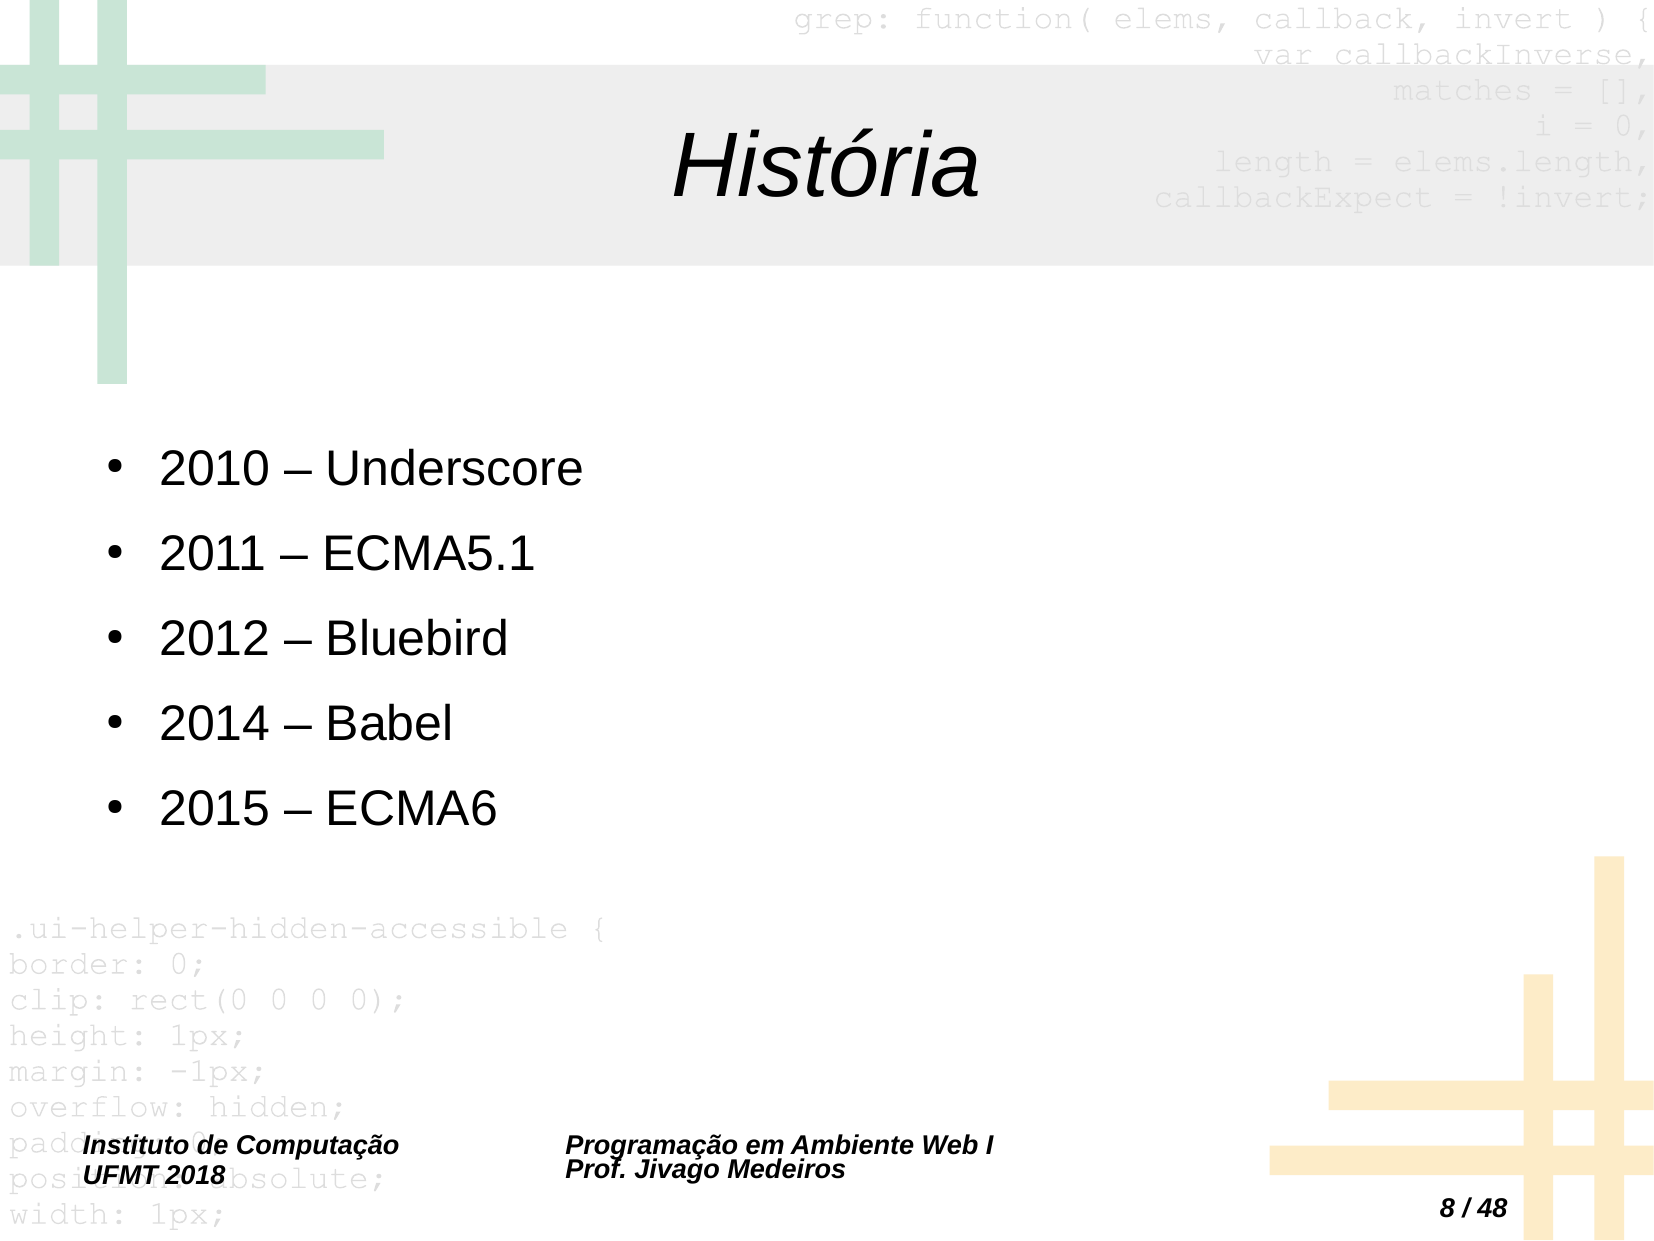

# História
2010 – Underscore
2011 – ECMA5.1
2012 – Bluebird
2014 – Babel
2015 – ECMA6
Programação em Ambiente Web I Prof. Jivago Medeiros
8